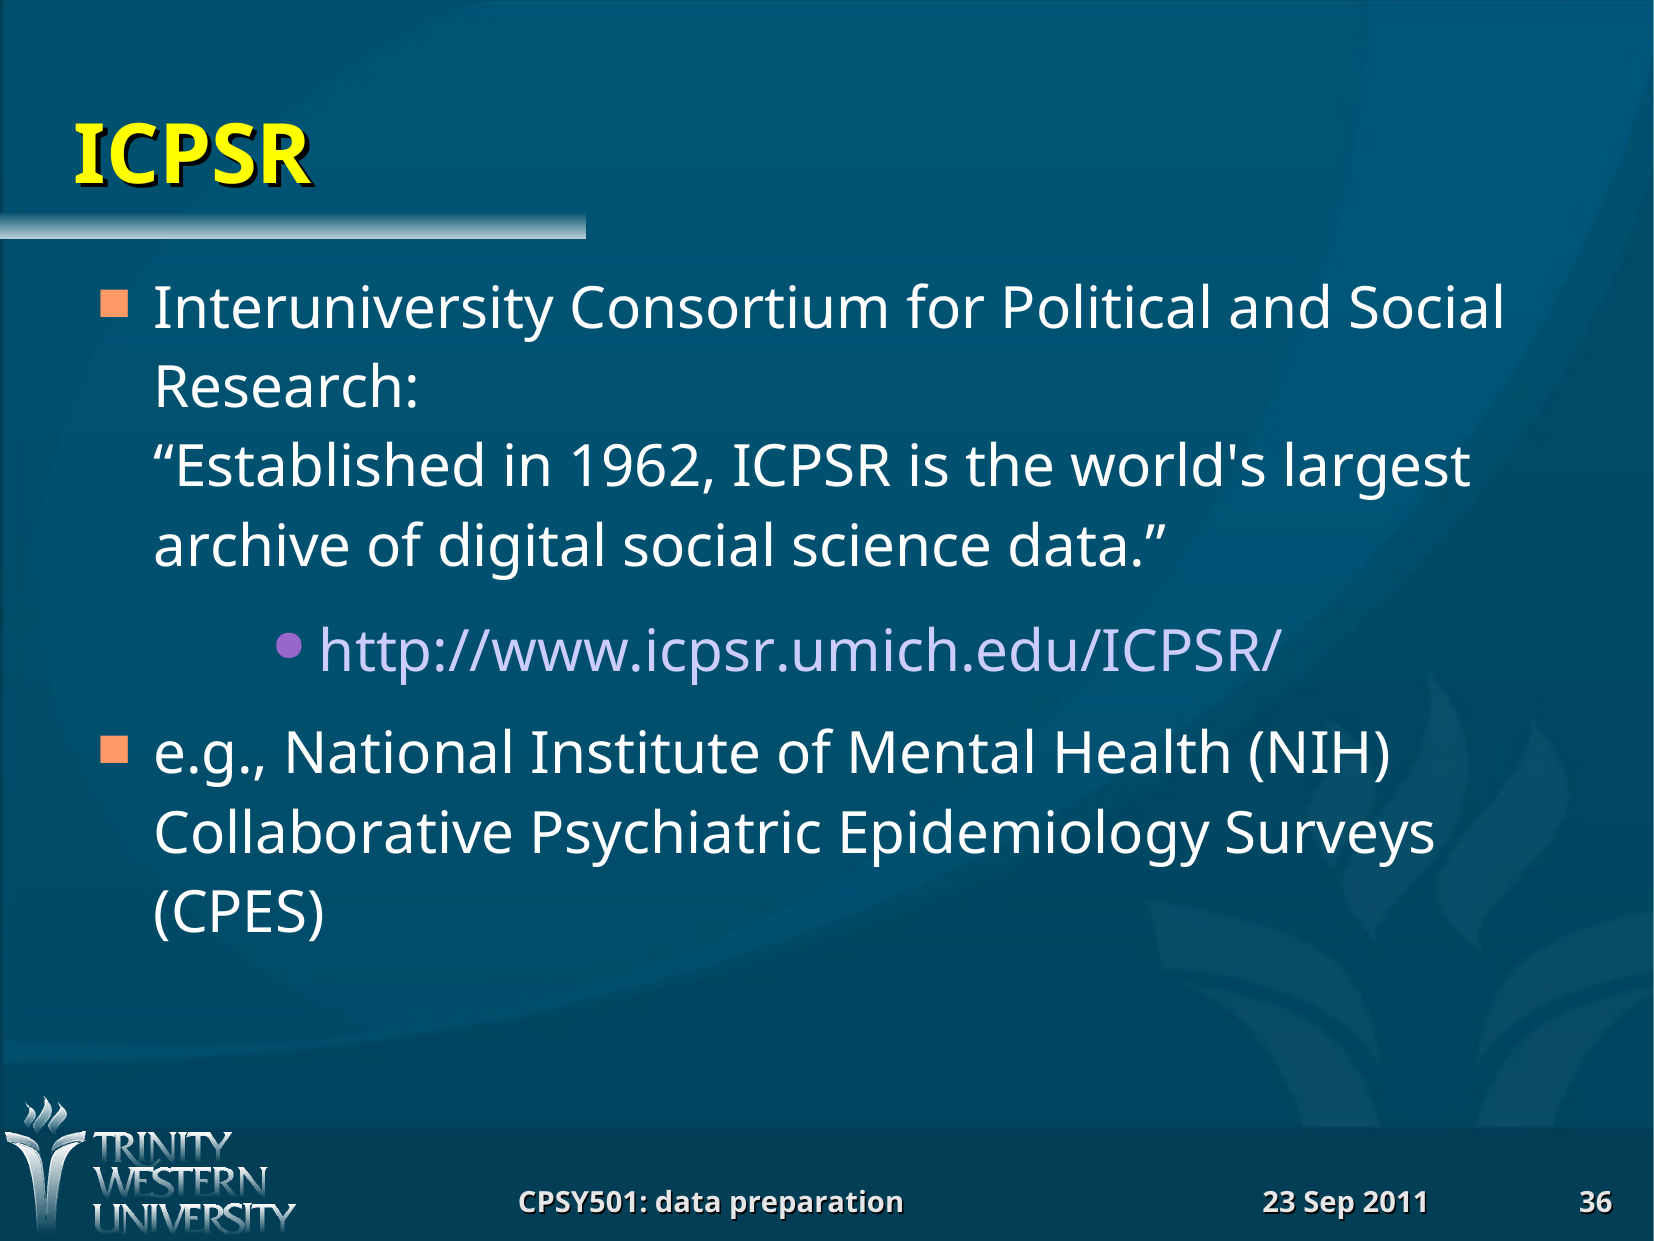

# ICPSR
Interuniversity Consortium for Political and Social Research:
“Established in 1962, ICPSR is the world's largest archive of digital social science data.”
http://www.icpsr.umich.edu/ICPSR/
e.g., National Institute of Mental Health (NIH) Collaborative Psychiatric Epidemiology Surveys (CPES)
CPSY501: data preparation
23 Sep 2011
36